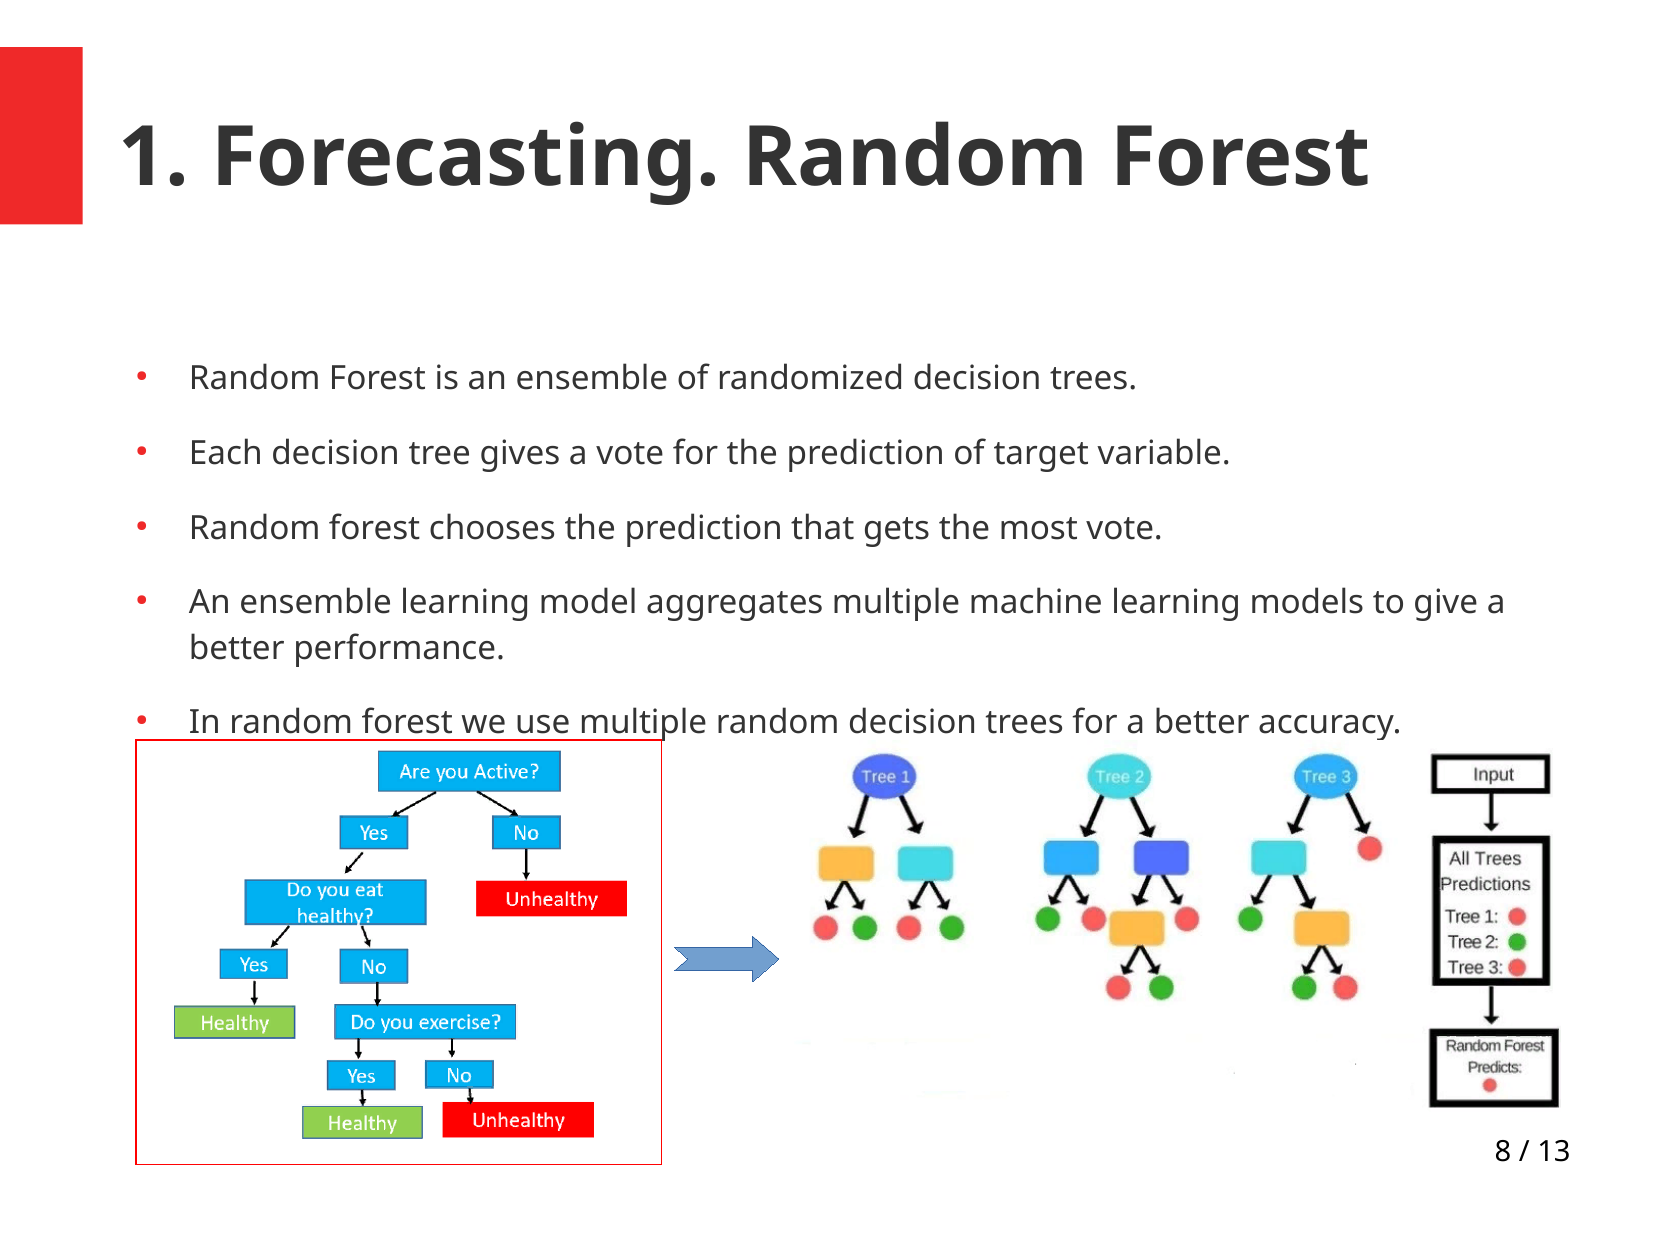

# 1. Forecasting. Random Forest
Random Forest is an ensemble of randomized decision trees.
Each decision tree gives a vote for the prediction of target variable.
Random forest chooses the prediction that gets the most vote.
An ensemble learning model aggregates multiple machine learning models to give a better performance.
In random forest we use multiple random decision trees for a better accuracy.
8